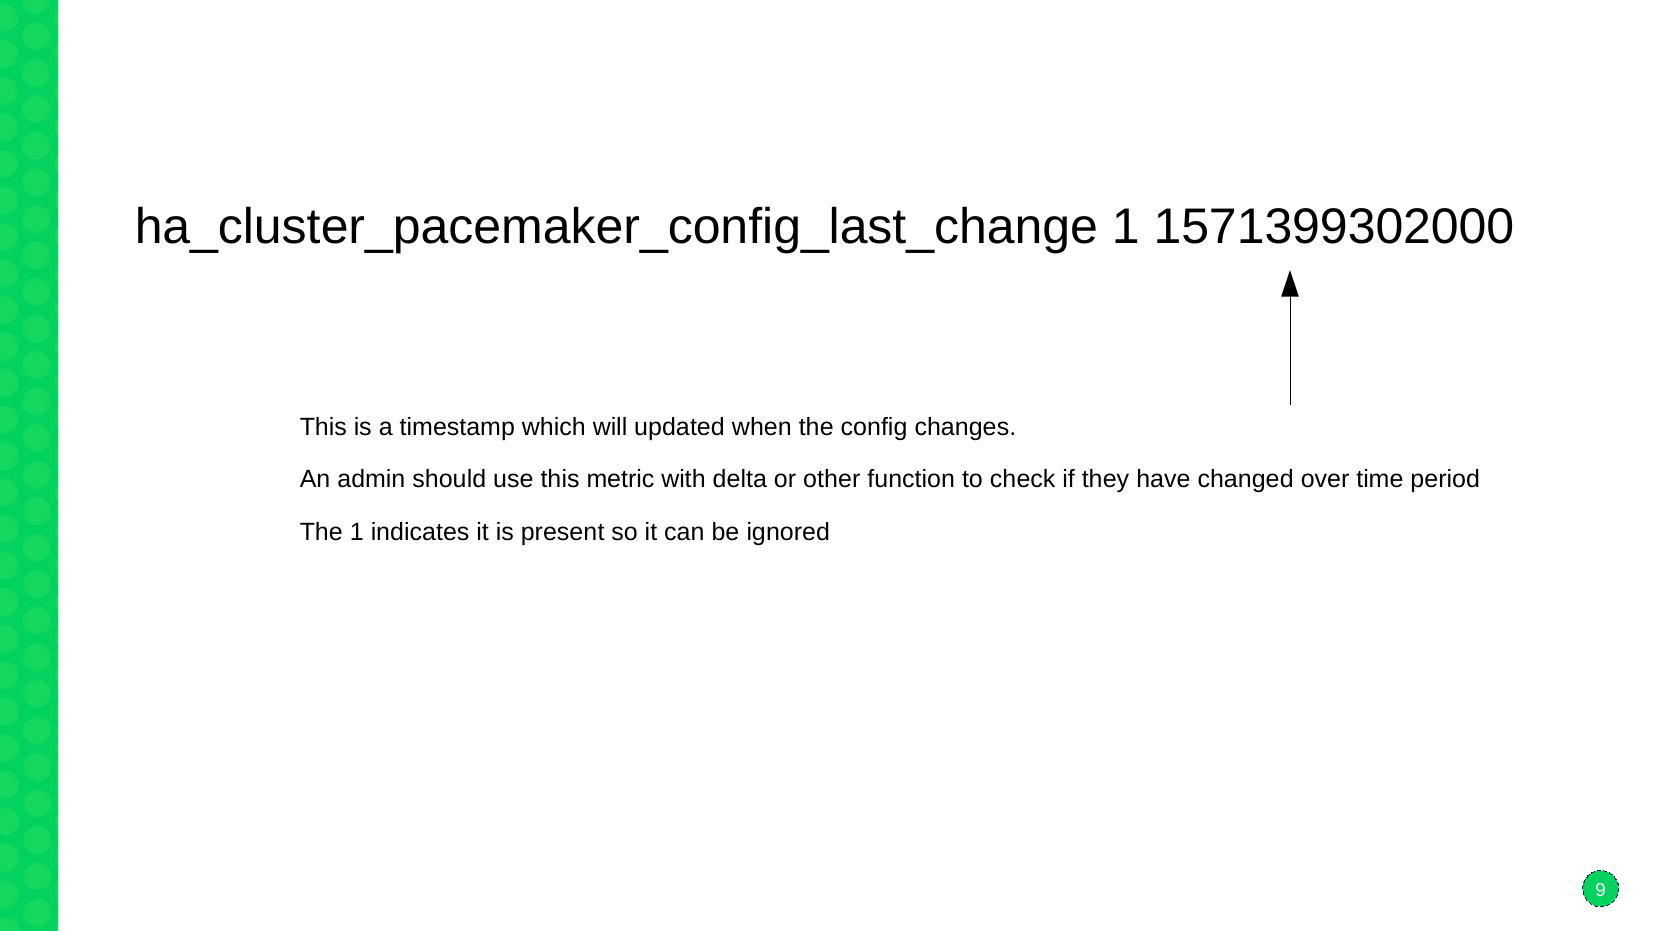

ha_cluster_pacemaker_config_last_change 1 1571399302000
This is a timestamp which will updated when the config changes.
An admin should use this metric with delta or other function to check if they have changed over time period
The 1 indicates it is present so it can be ignored
9